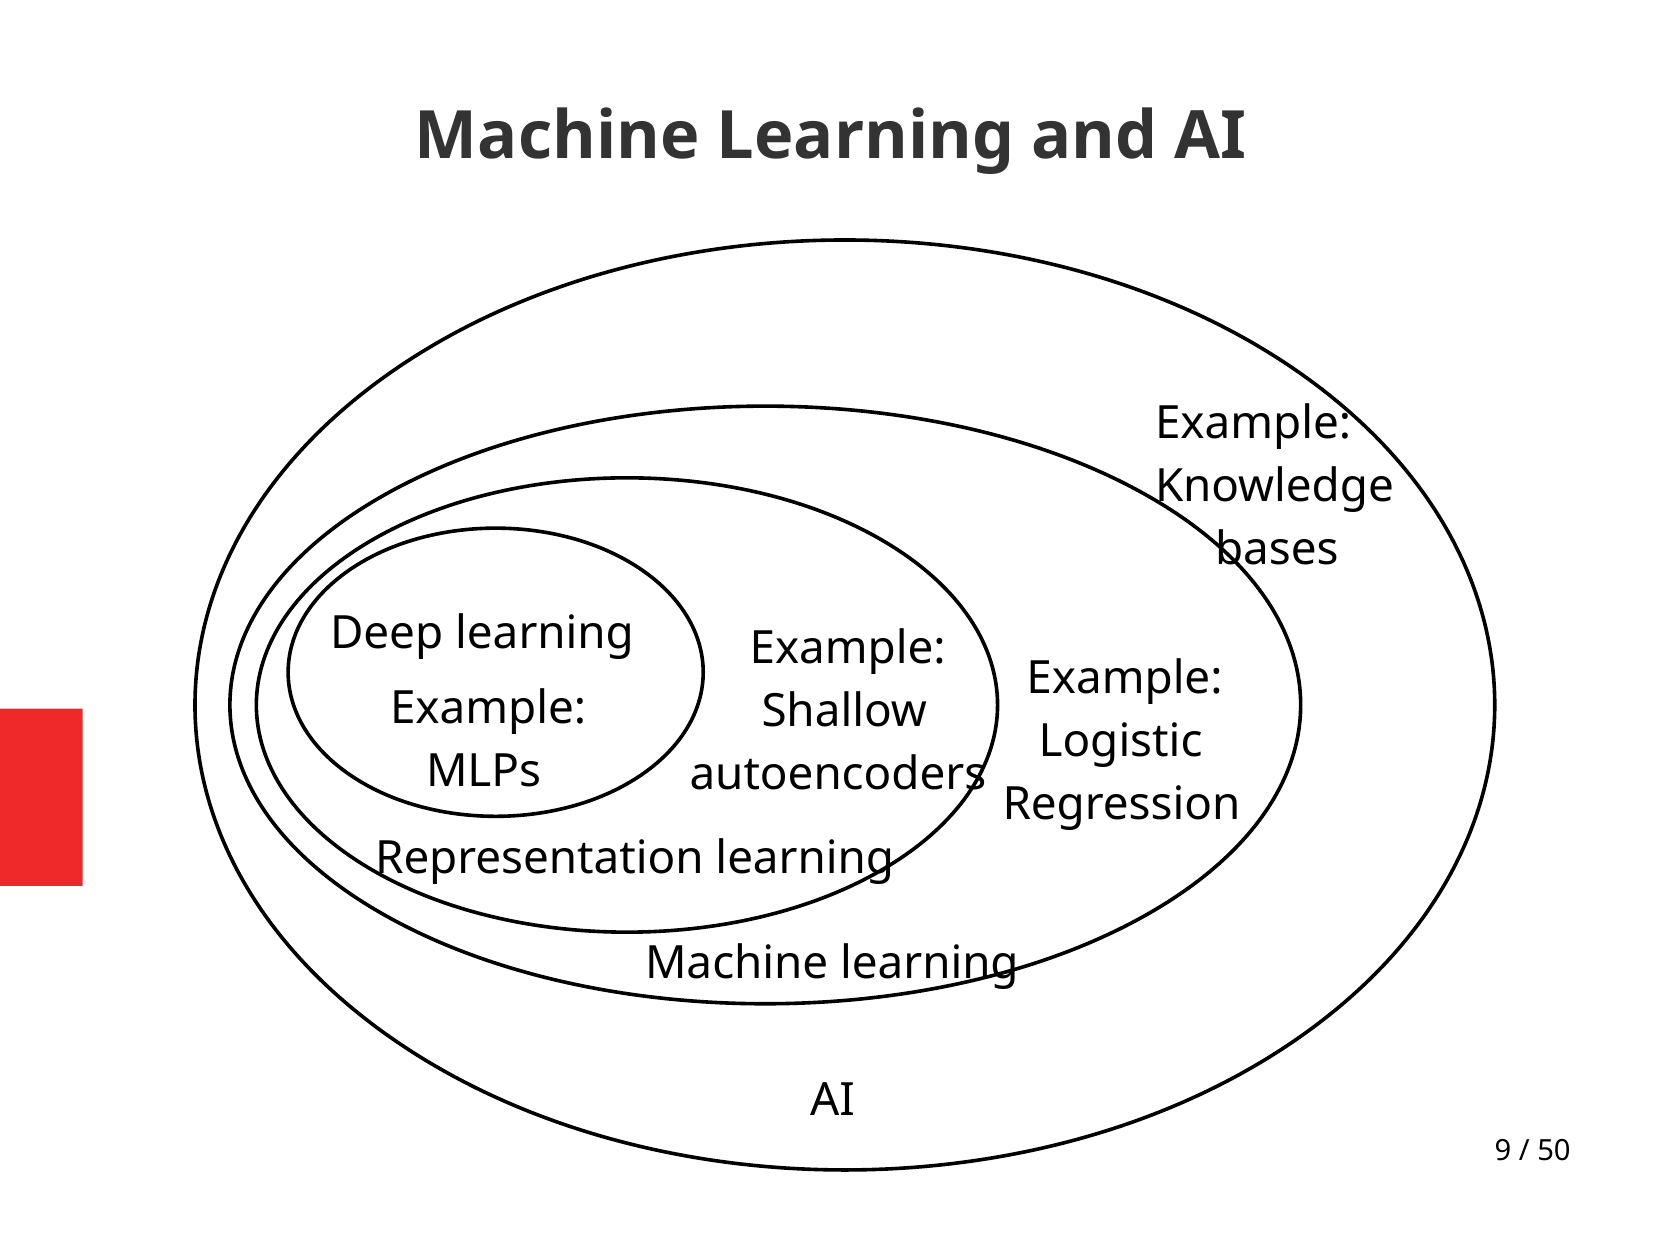

# Machine Learning and AI
Example:
Knowledge
 bases
Deep learning
 Example:
 Shallow
autoencoders
 Example:
 Logistic
Regression
Example:
 MLPs
Representation learning
Machine learning
AI
9